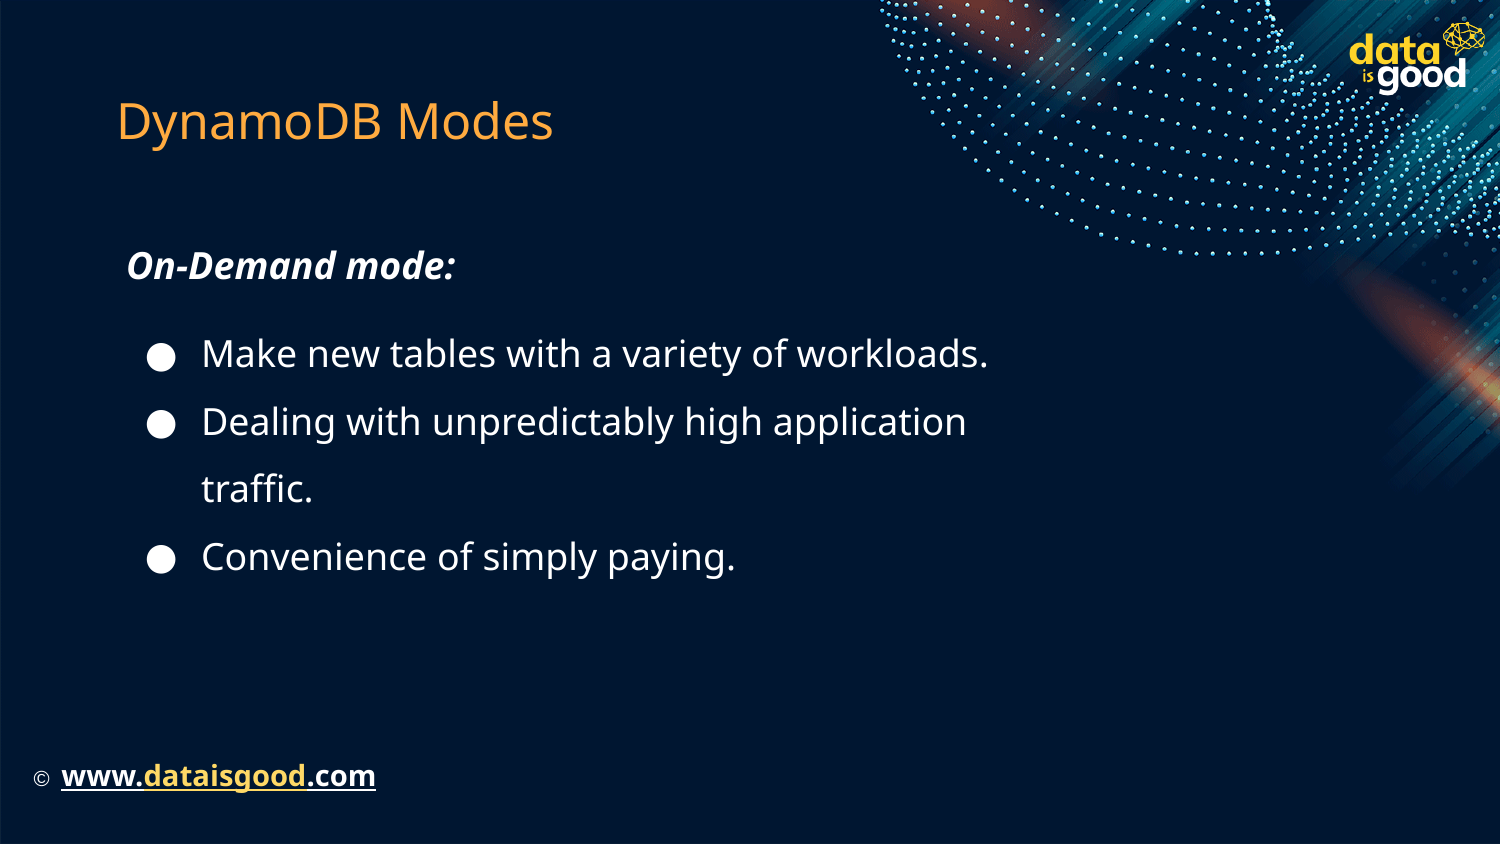

# DynamoDB Modes
On-Demand mode:
Make new tables with a variety of workloads.
Dealing with unpredictably high application traffic.
Convenience of simply paying.